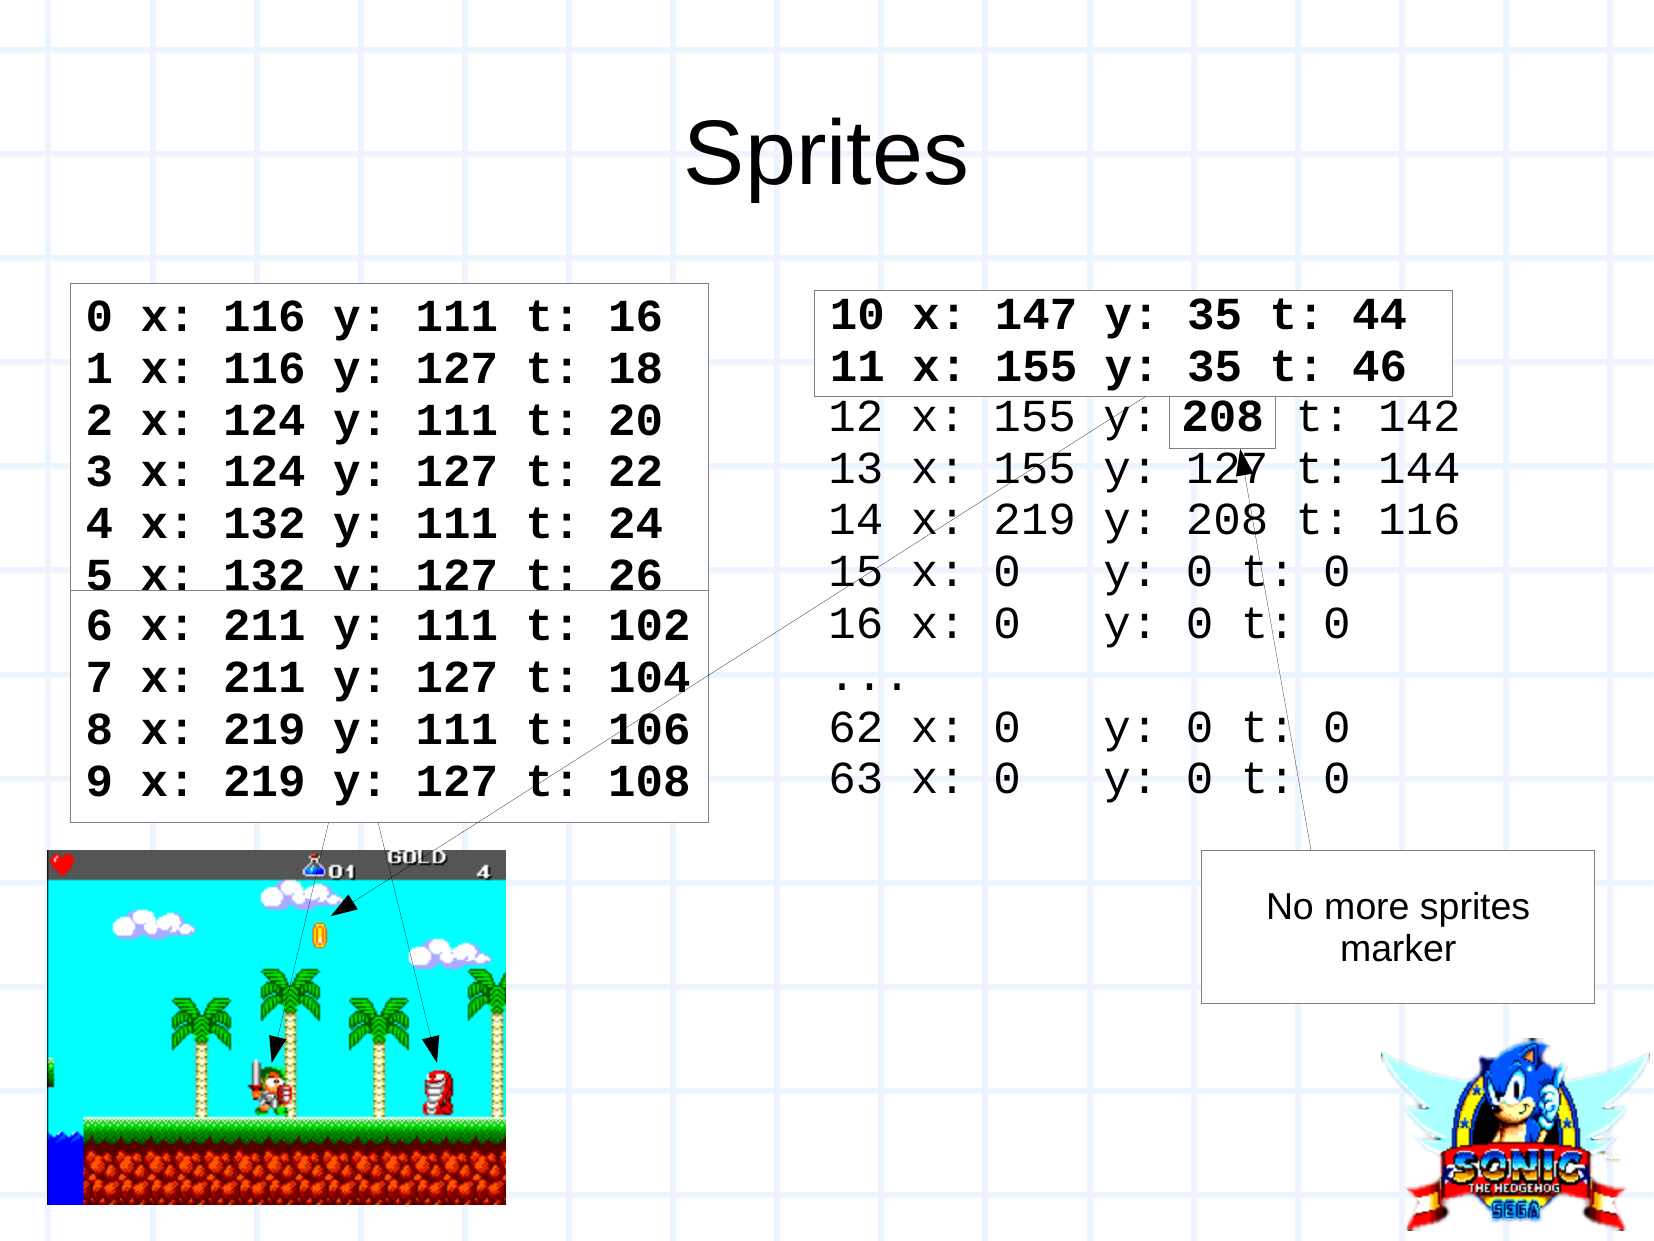

# Sprites
0 x: 116 y: 111 t: 16
1 x: 116 y: 127 t: 18
2 x: 124 y: 111 t: 20
3 x: 124 y: 127 t: 22
4 x: 132 y: 111 t: 24
5 x: 132 y: 127 t: 26
0 x: 116 y: 111 t: 16
1 x: 116 y: 127 t: 18
2 x: 124 y: 111 t: 20
3 x: 124 y: 127 t: 22
4 x: 132 y: 111 t: 24
5 x: 132 y: 127 t: 26
6 x: 211 y: 111 t: 102
7 x: 211 y: 127 t: 104
8 x: 219 y: 111 t: 106
9 x: 219 y: 127 t: 108
10 x: 147 y: 35 t: 44
11 x: 155 y: 35 t: 46
10 x: 147 y: 35 t: 44
11 x: 155 y: 35 t: 46
12 x: 155 y: 208 t: 142
13 x: 155 y: 127 t: 144
14 x: 219 y: 208 t: 116
15 x: 0 y: 0 t: 0
16 x: 0 y: 0 t: 0
...
62 x: 0 y: 0 t: 0
63 x: 0 y: 0 t: 0
208
No more sprites
marker
6 x: 211 y: 111 t: 102
7 x: 211 y: 127 t: 104
8 x: 219 y: 111 t: 106
9 x: 219 y: 127 t: 108